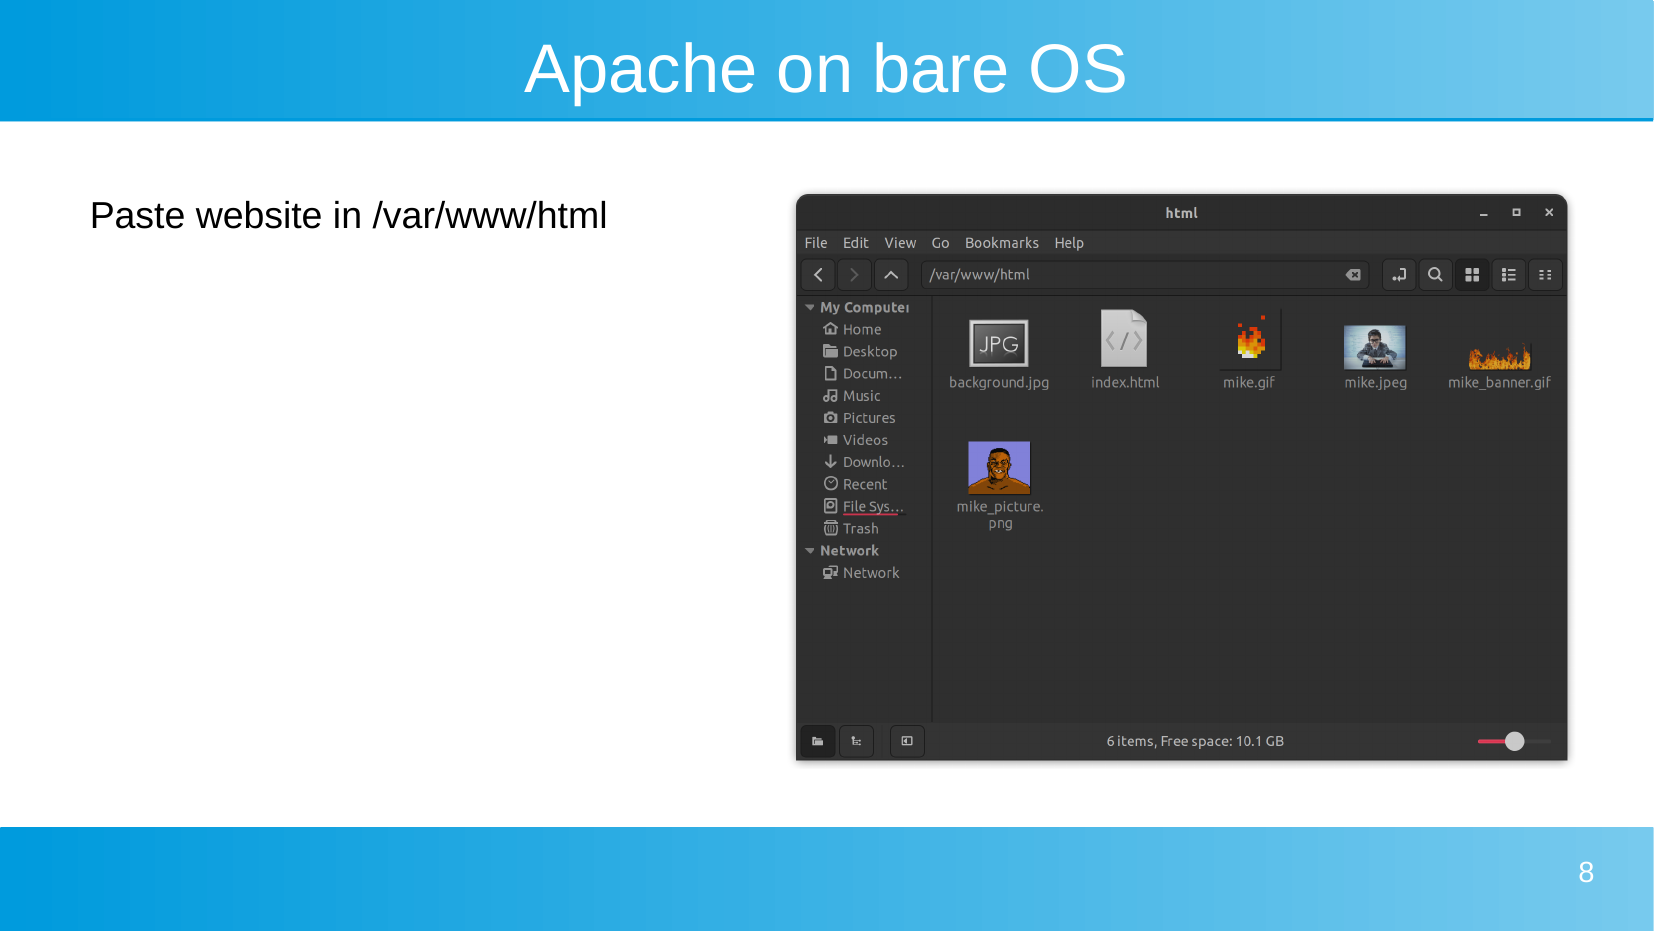

# Apache on bare OS
Paste website in /var/www/html
8